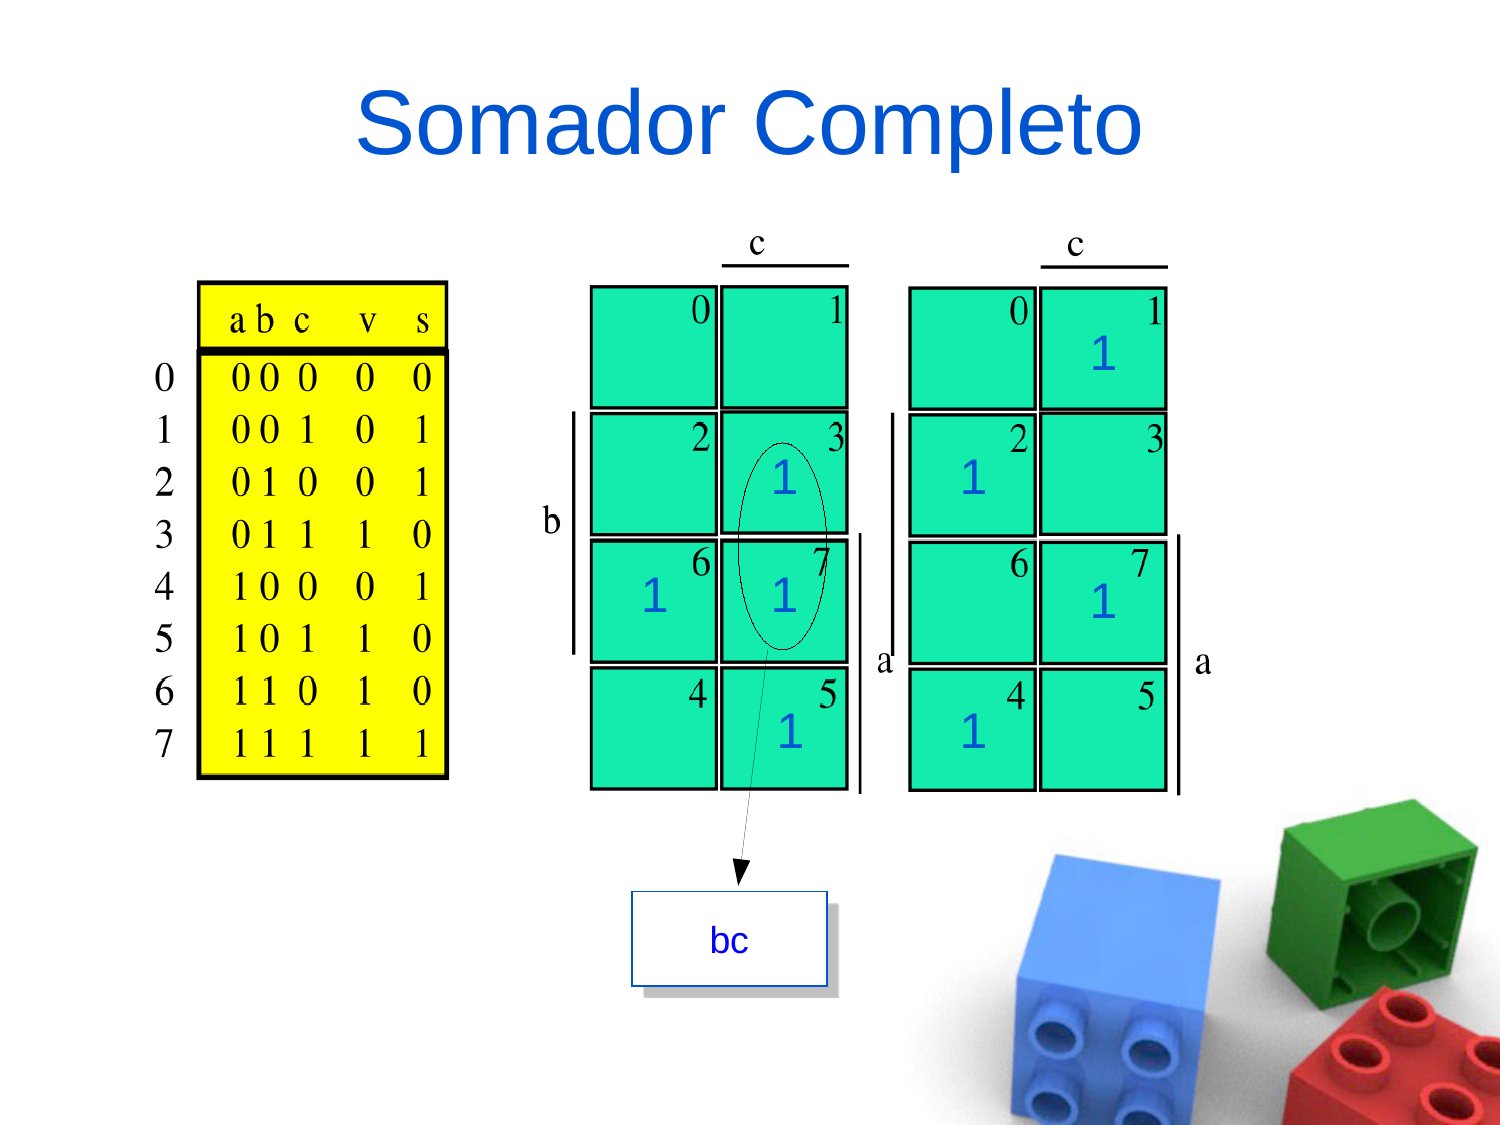

# Somador Completo
1
1
1
1
1
1
1
1
bc